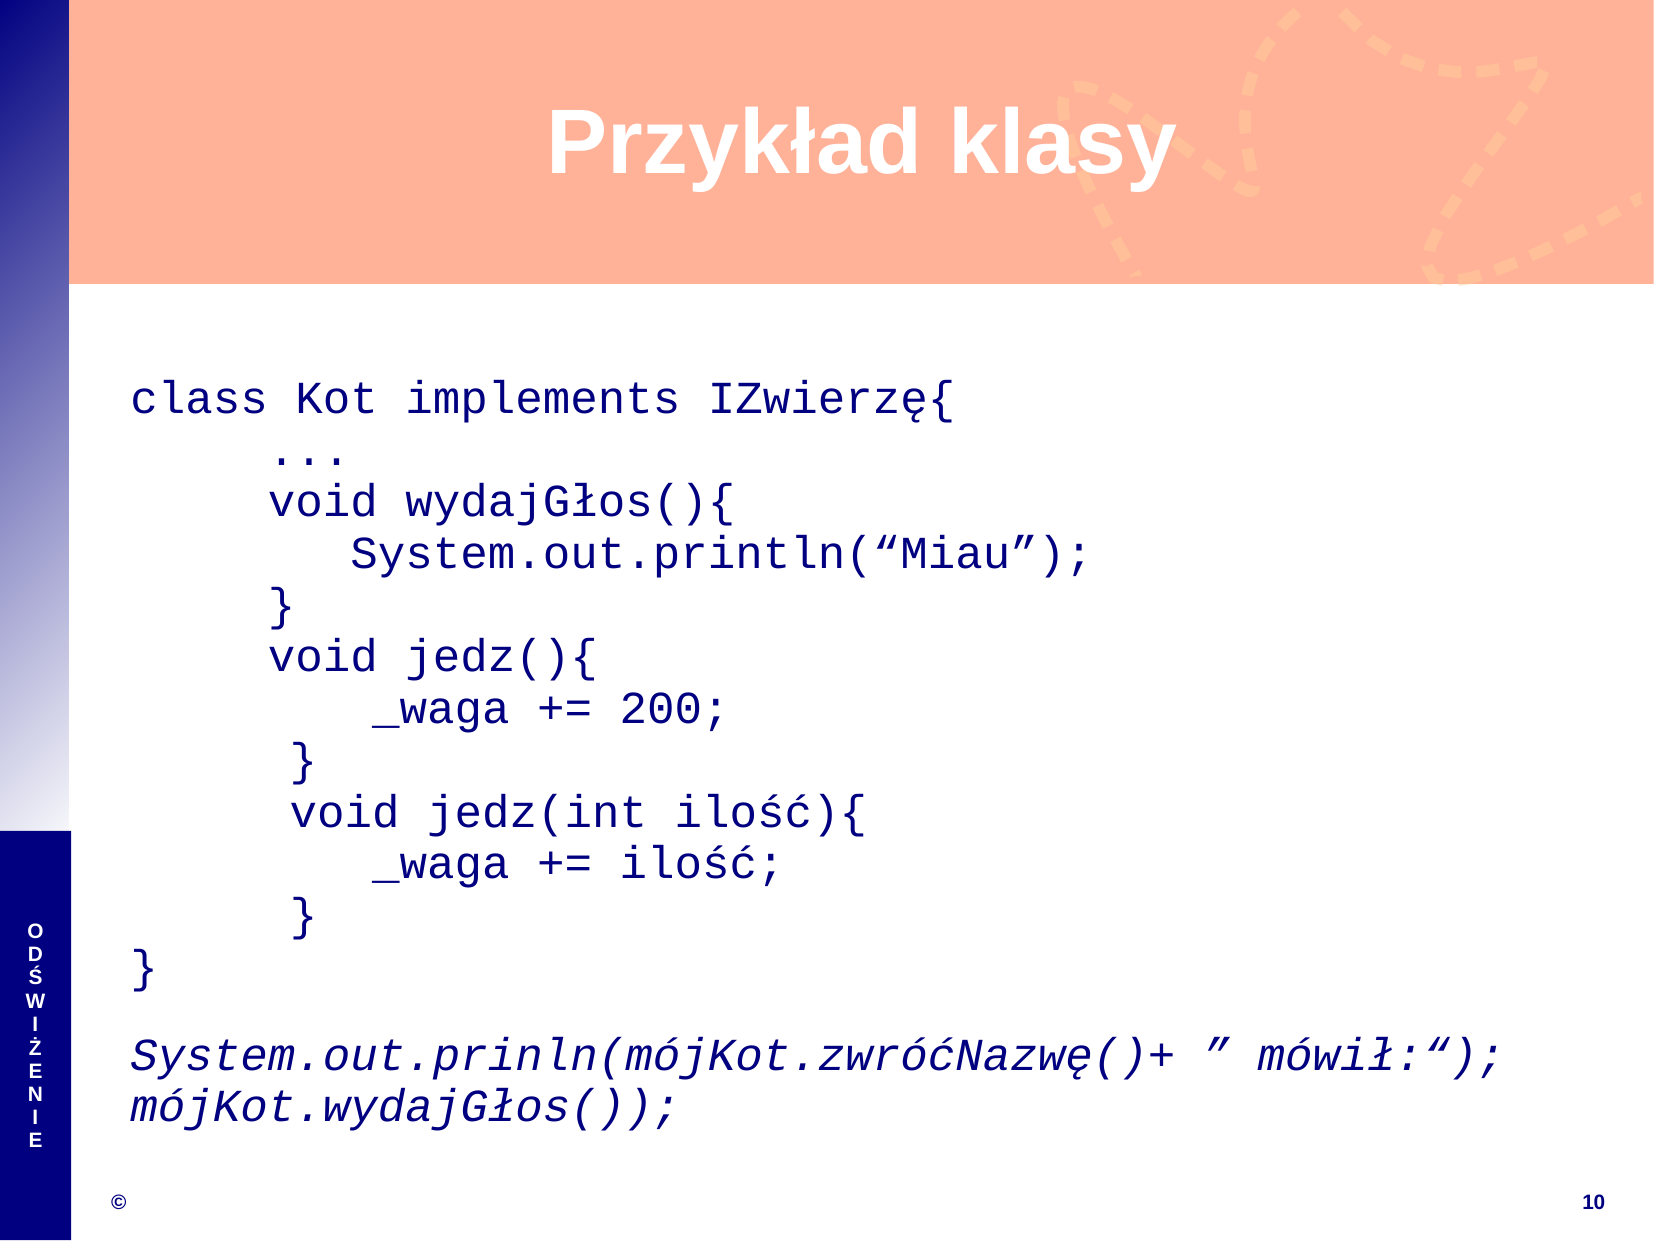

# Przykład klasy
class Kot implements IZwierzę{
 ...
 void wydajGłos(){
 System.out.println(“Miau”);
 }
 void jedz(){
 _waga += 200;
 }
 void jedz(int ilość){
 _waga += ilość;
}
}
System.out.prinln(mójKot.zwróćNazwę()+ ” mówił:“);
mójKot.wydajGłos());
O
D
Ś
W
I
Ż
E
N
I
E